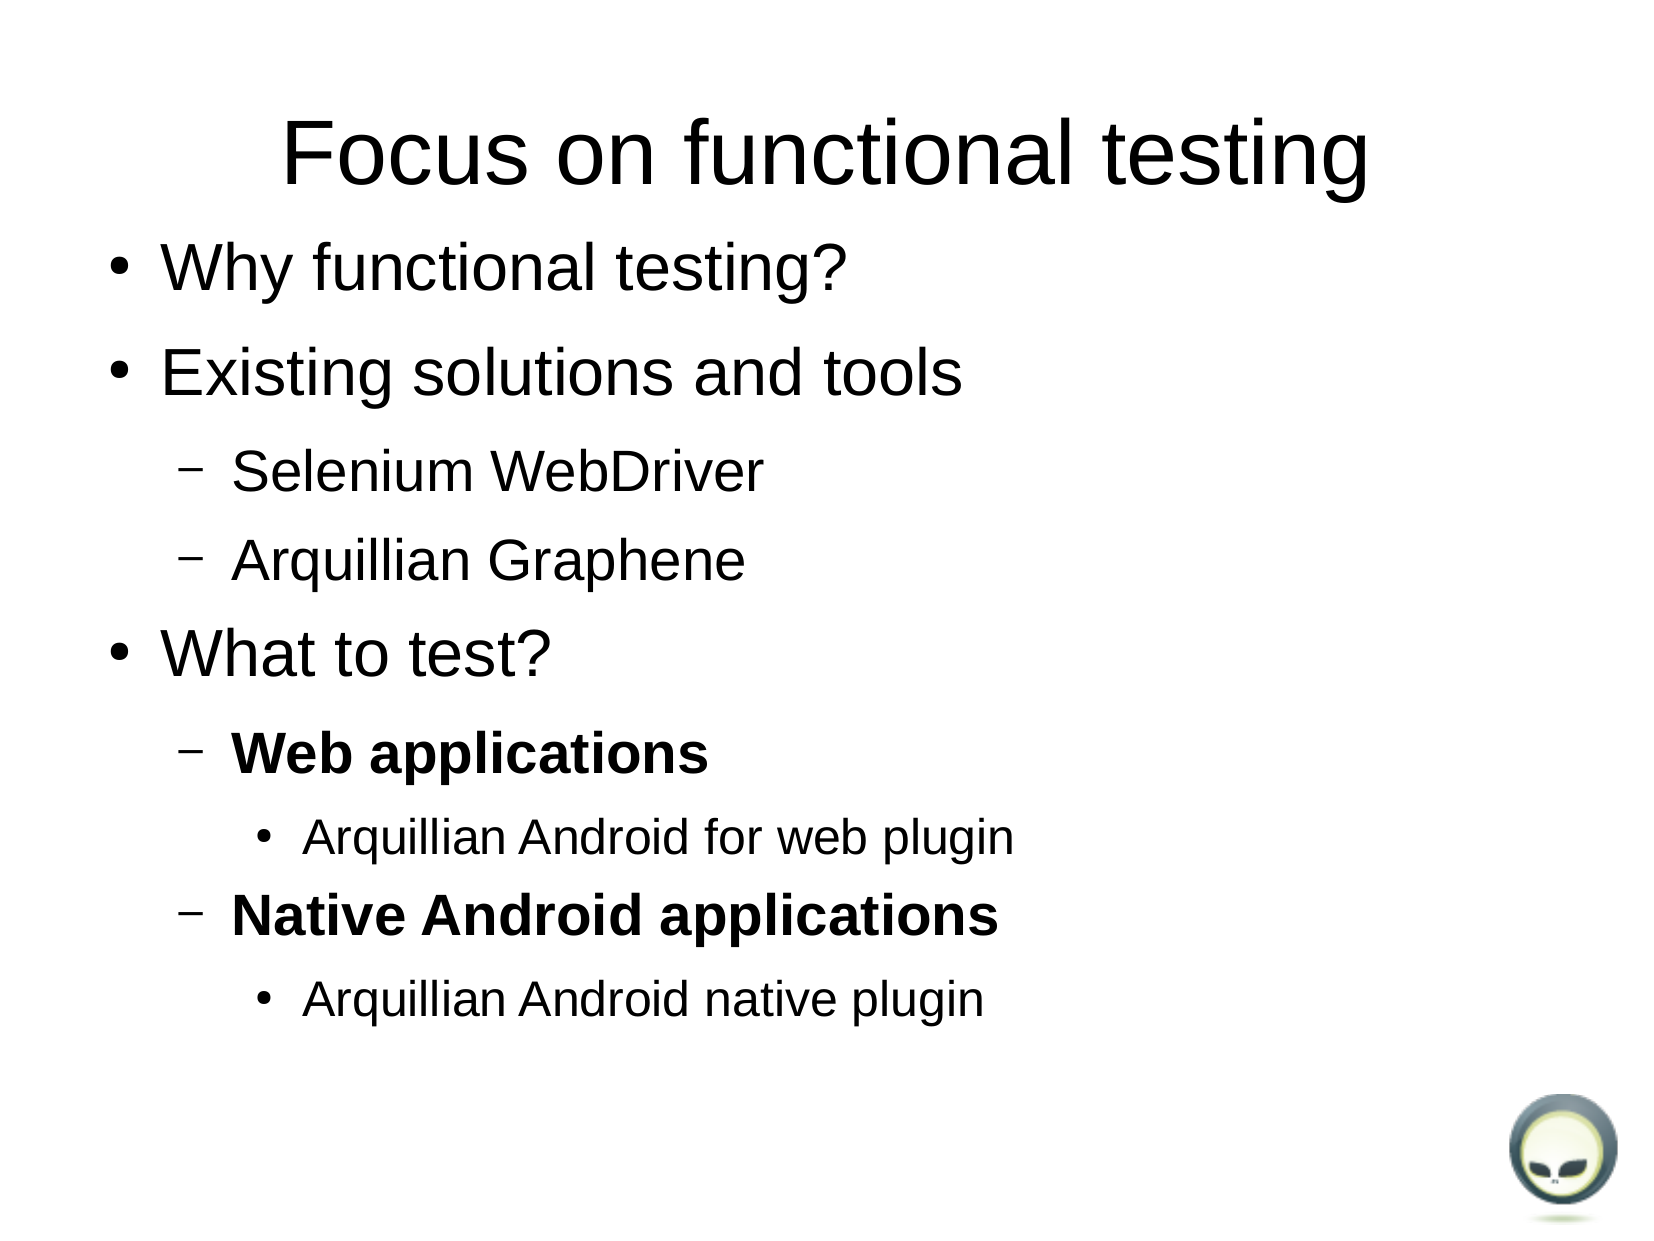

# Focus on functional testing
Why functional testing?
Existing solutions and tools
Selenium WebDriver
Arquillian Graphene
What to test?
Web applications
Arquillian Android for web plugin
Native Android applications
Arquillian Android native plugin